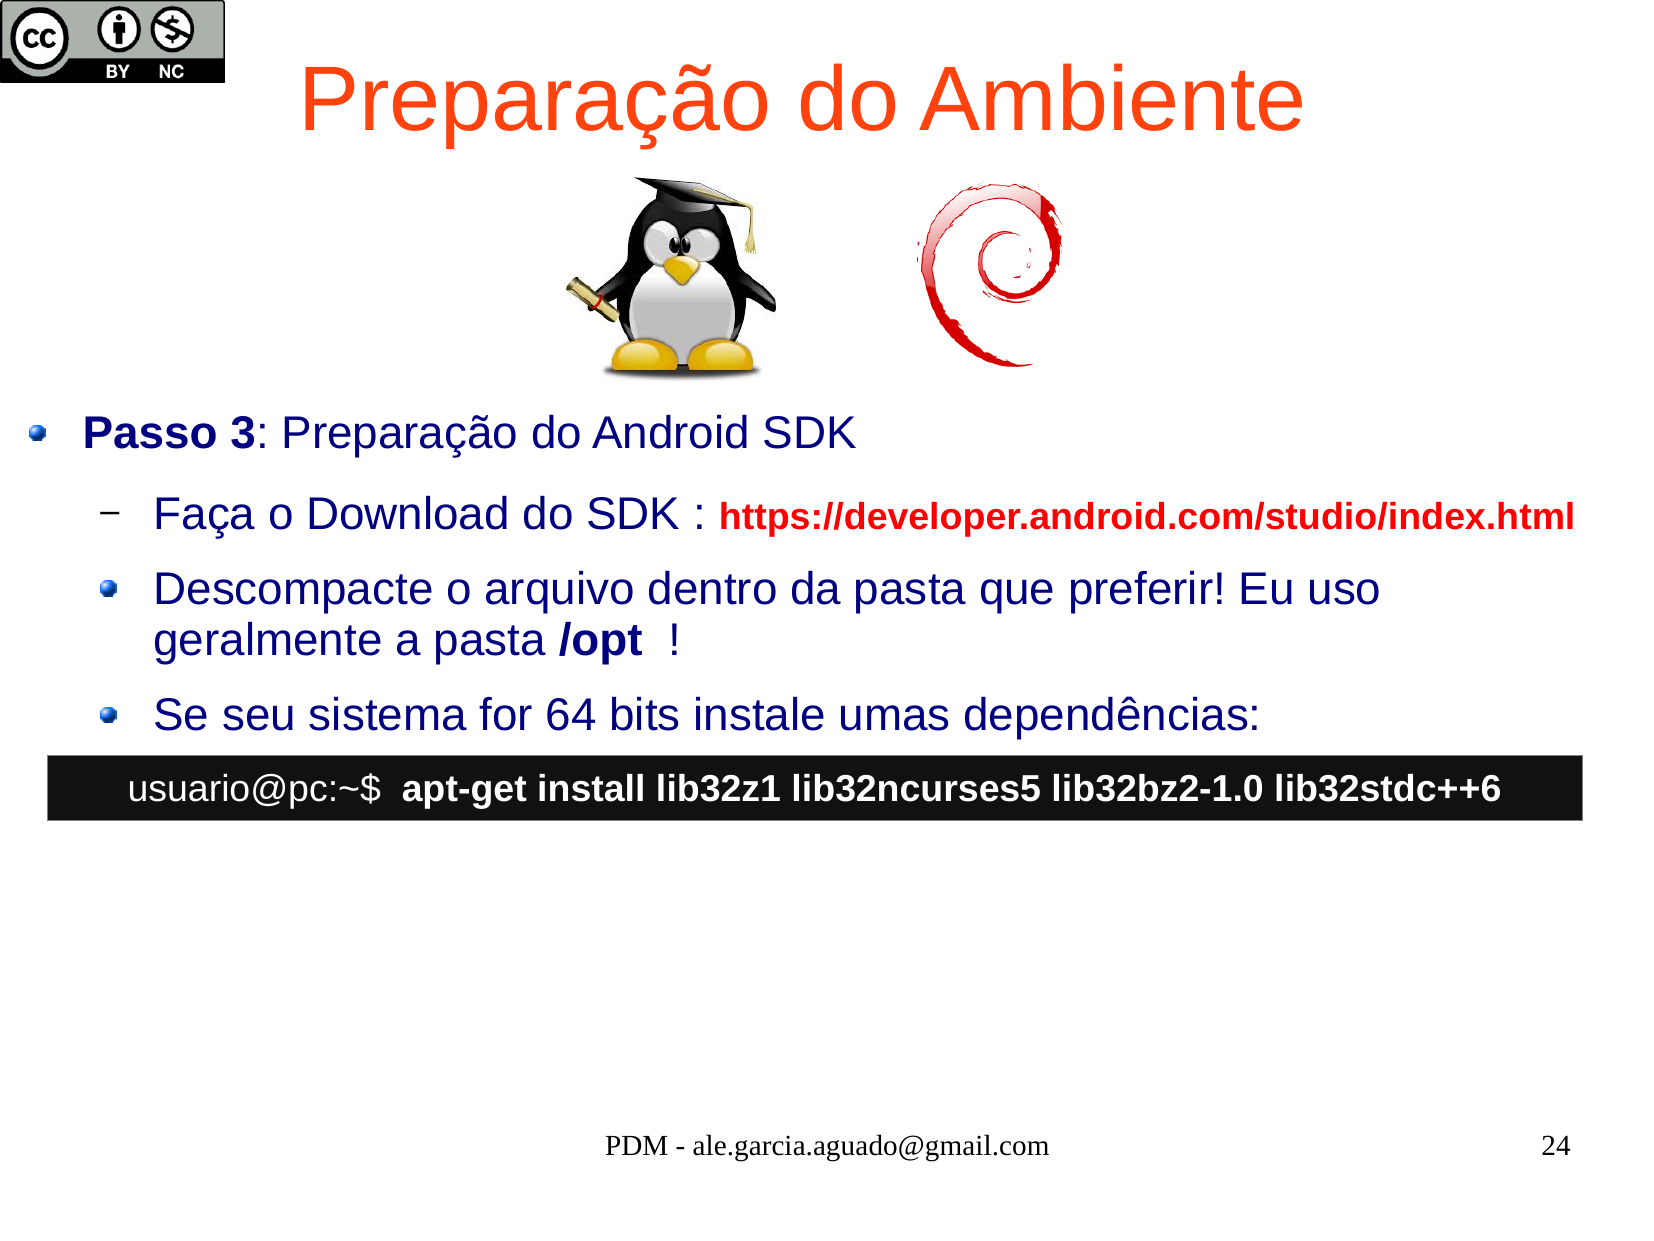

# Preparação do Ambiente
Passo 3: Preparação do Android SDK
Faça o Download do SDK : https://developer.android.com/studio/index.html
Descompacte o arquivo dentro da pasta que preferir! Eu uso geralmente a pasta /opt !
Se seu sistema for 64 bits instale umas dependências:
usuario@pc:~$ apt-get install lib32z1 lib32ncurses5 lib32bz2-1.0 lib32stdc++6
PDM - ale.garcia.aguado@gmail.com
24